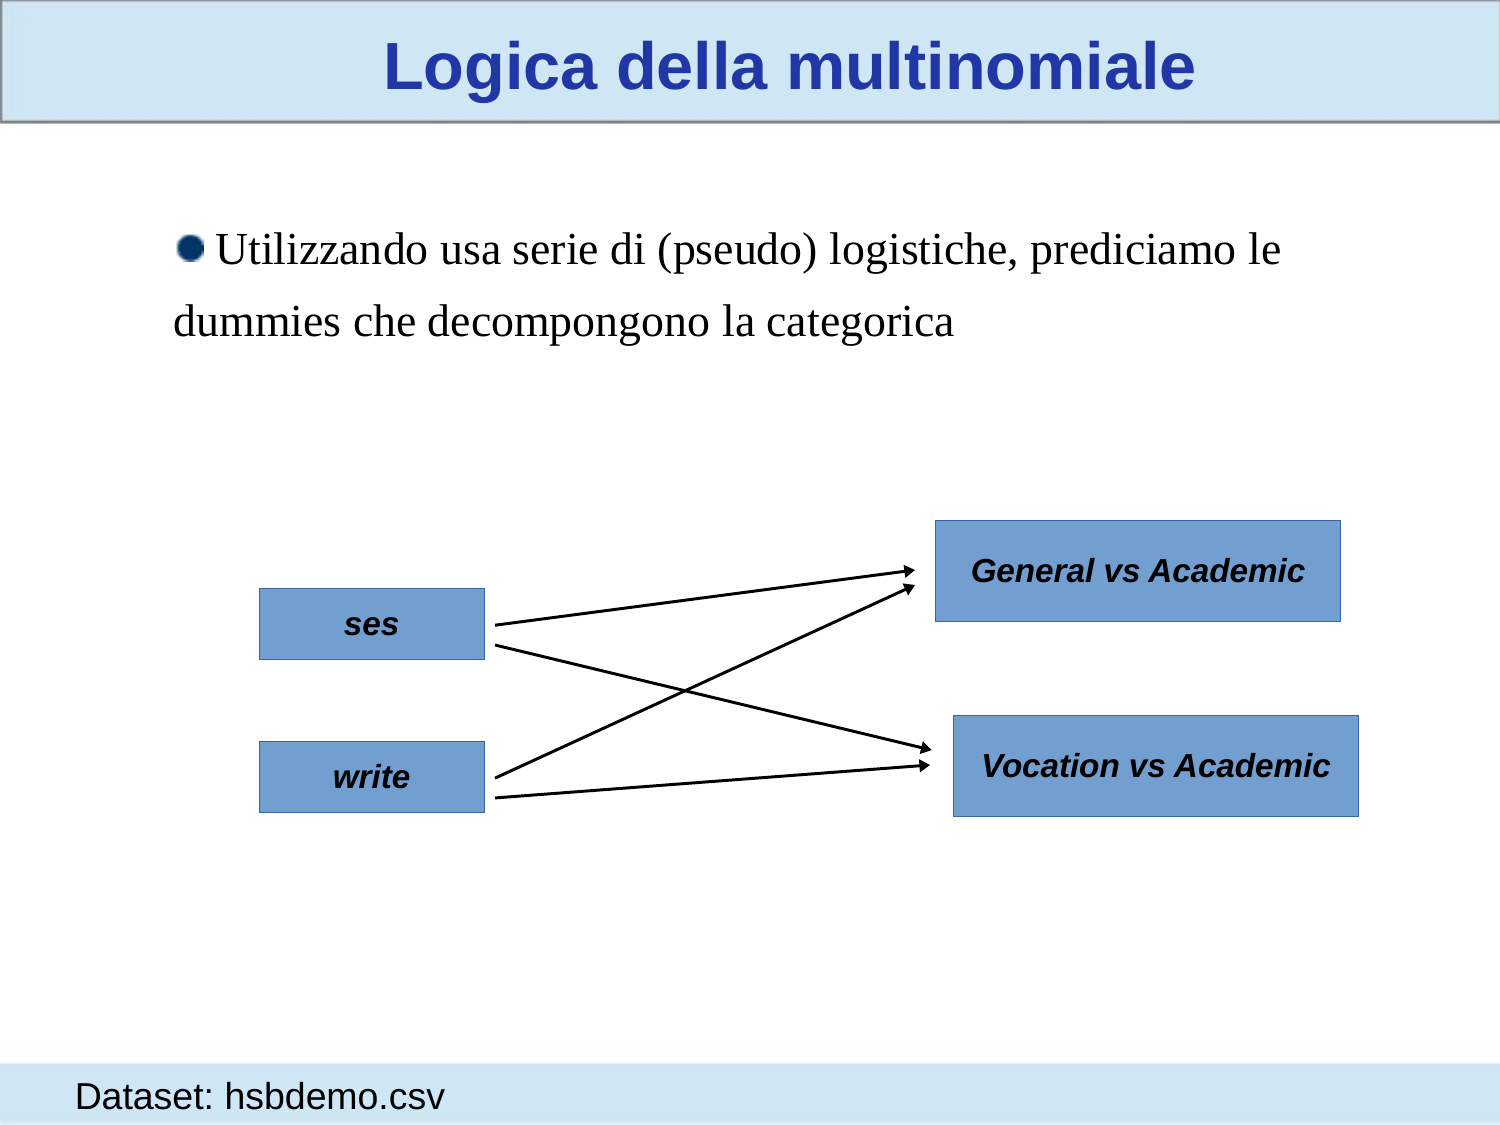

# Logica della multinomiale
 Utilizzando usa serie di (pseudo) logistiche, prediciamo le dummies che decompongono la categorica
General vs Academic
ses
Vocation vs Academic
write
Dataset: hsbdemo.csv